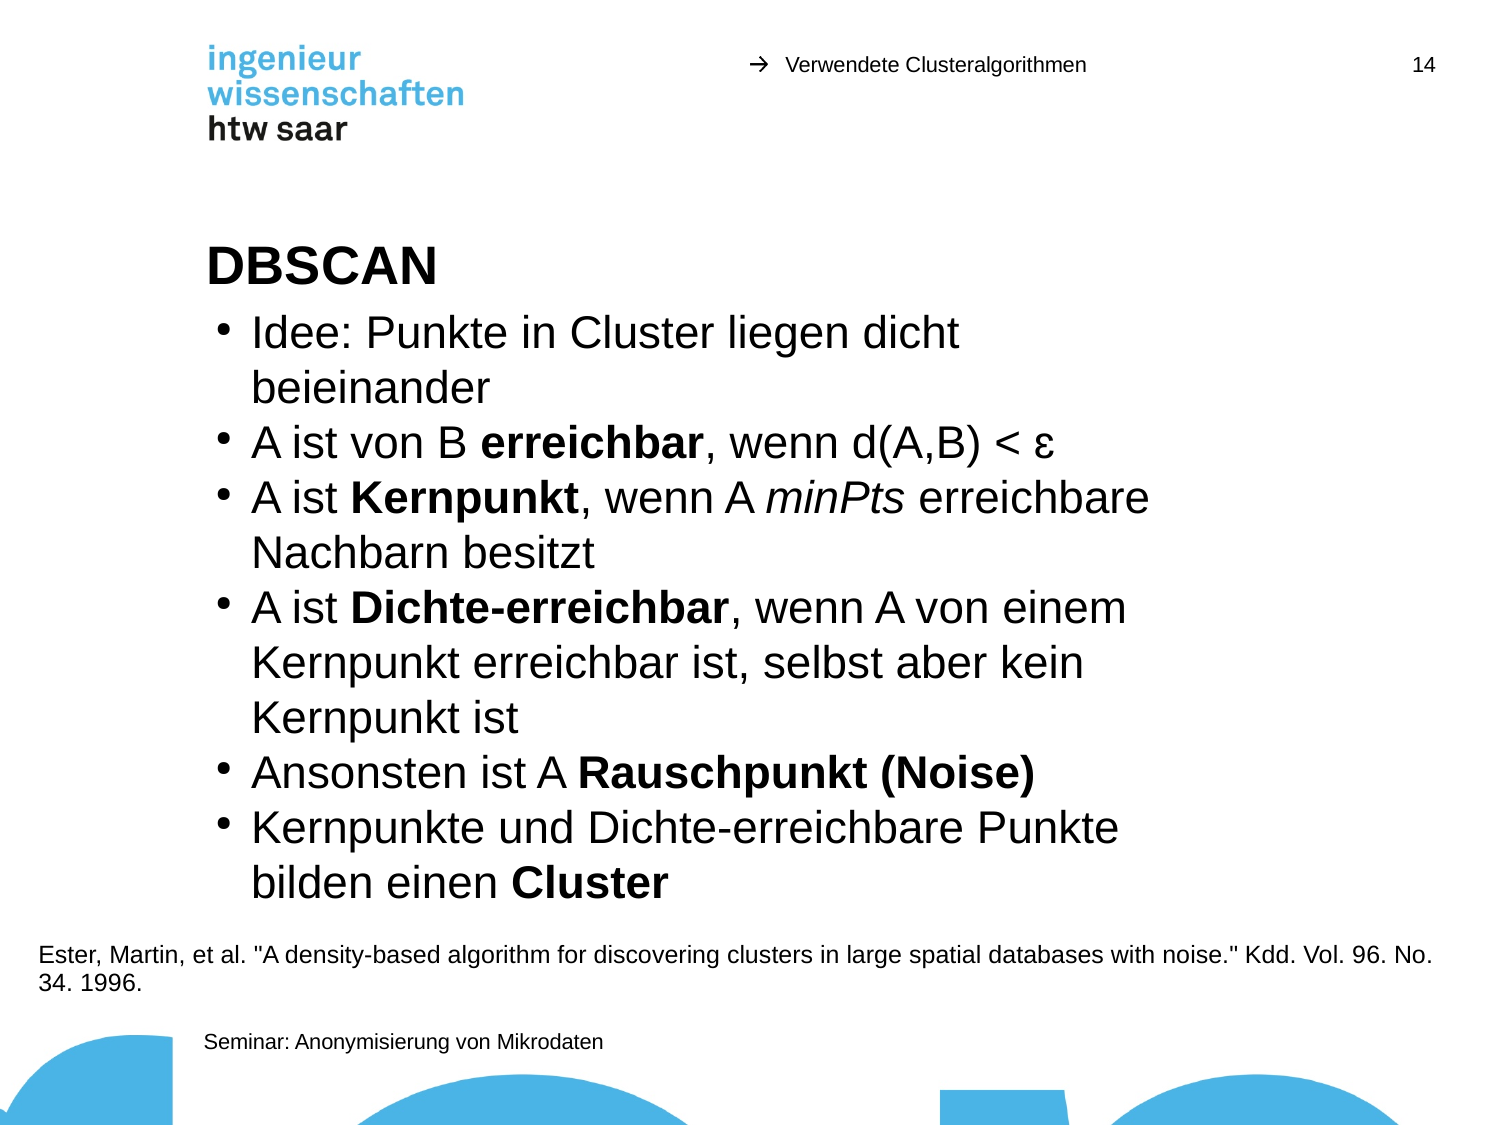

Verwendete Clusteralgorithmen
DBSCAN
Idee: Punkte in Cluster liegen dicht beieinander
A ist von B erreichbar, wenn d(A,B) < ɛ
A ist Kernpunkt, wenn A minPts erreichbare Nachbarn besitzt
A ist Dichte-erreichbar, wenn A von einem Kernpunkt erreichbar ist, selbst aber kein Kernpunkt ist
Ansonsten ist A Rauschpunkt (Noise)
Kernpunkte und Dichte-erreichbare Punkte bilden einen Cluster
Ester, Martin, et al. "A density-based algorithm for discovering clusters in large spatial databases with noise." Kdd. Vol. 96. No. 34. 1996.
Seminar: Anonymisierung von Mikrodaten